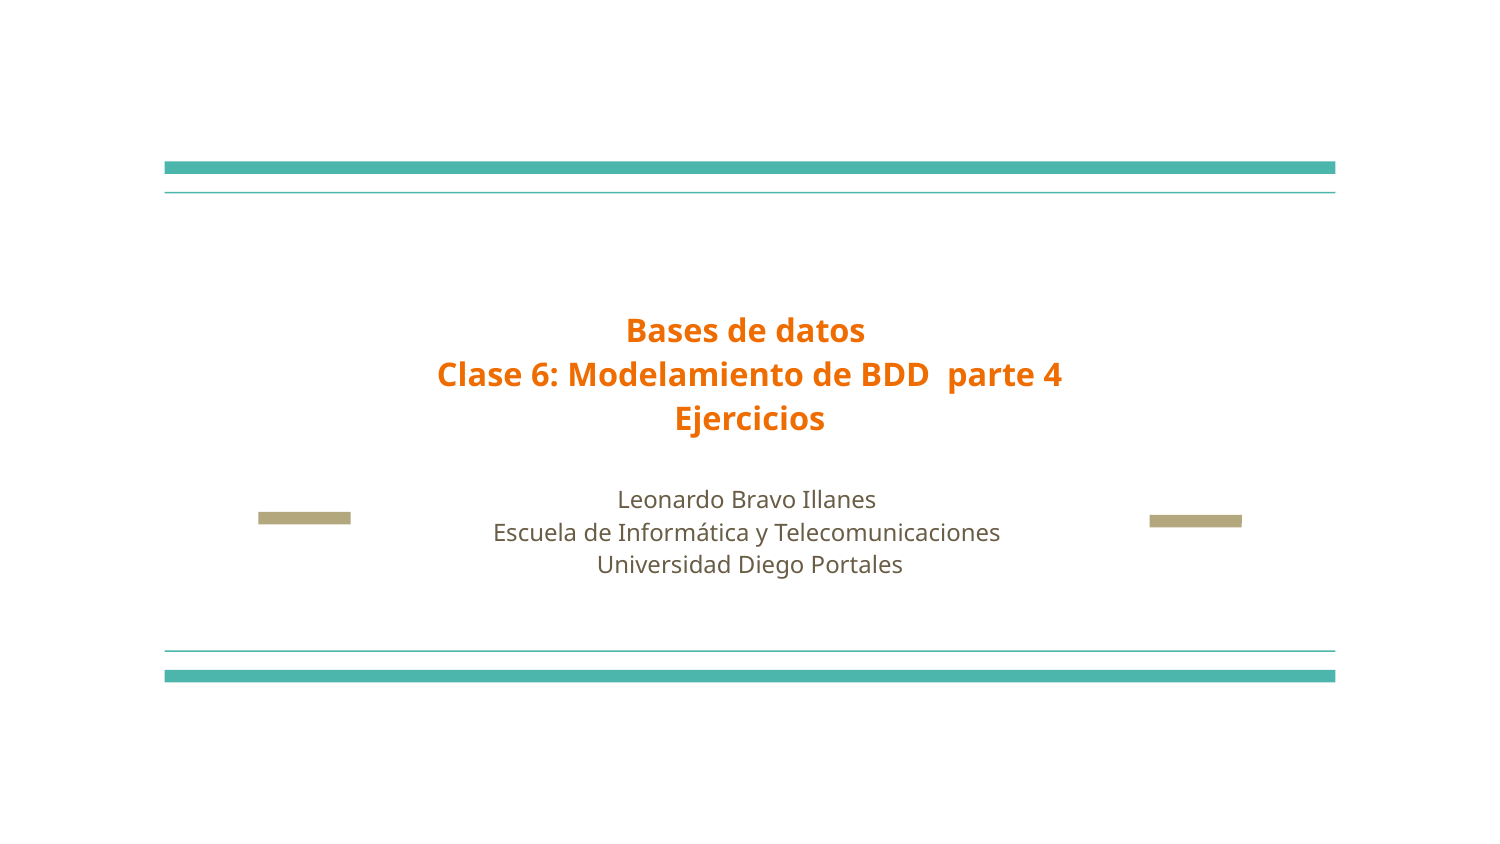

# Bases de datos Clase 6: Modelamiento de BDD parte 4 Ejercicios
Leonardo Bravo Illanes
Escuela de Informática y Telecomunicaciones
Universidad Diego Portales